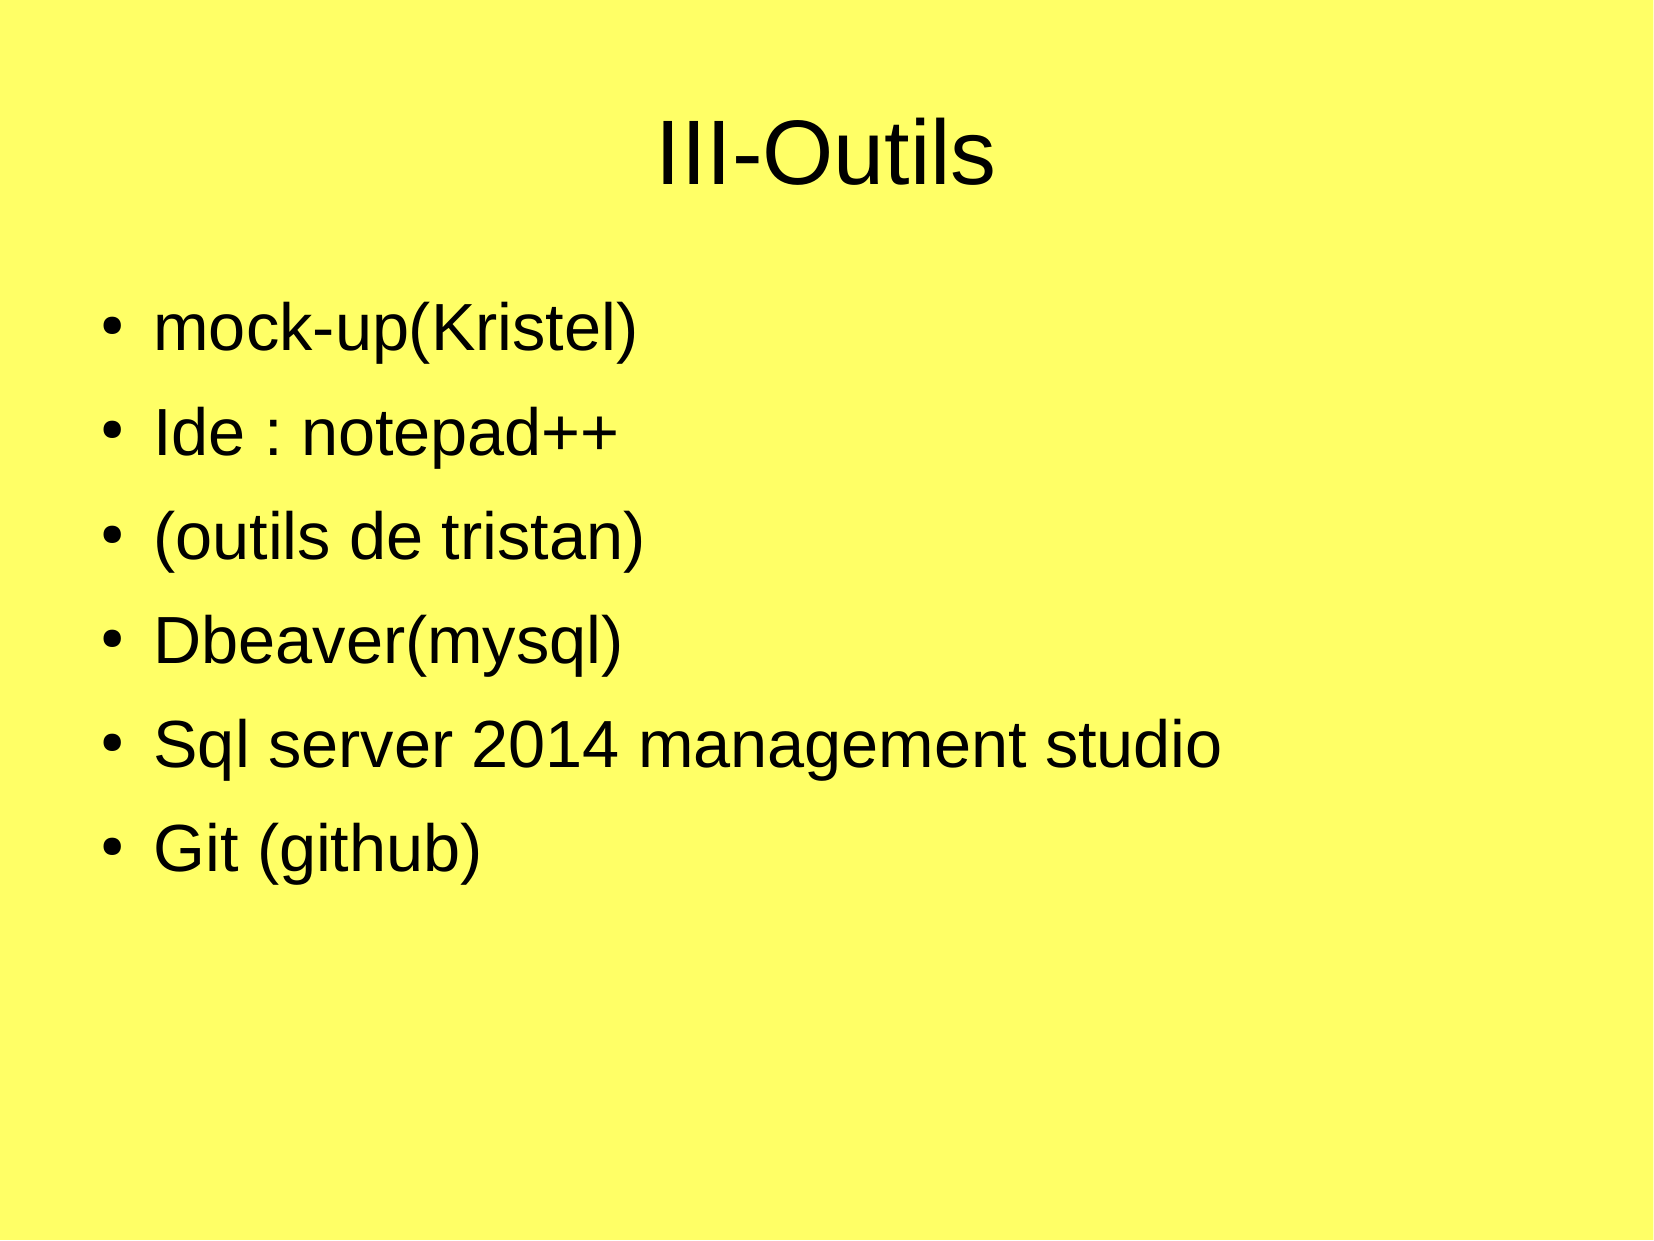

# III-Outils
mock-up(Kristel)
Ide : notepad++
(outils de tristan)
Dbeaver(mysql)
Sql server 2014 management studio
Git (github)